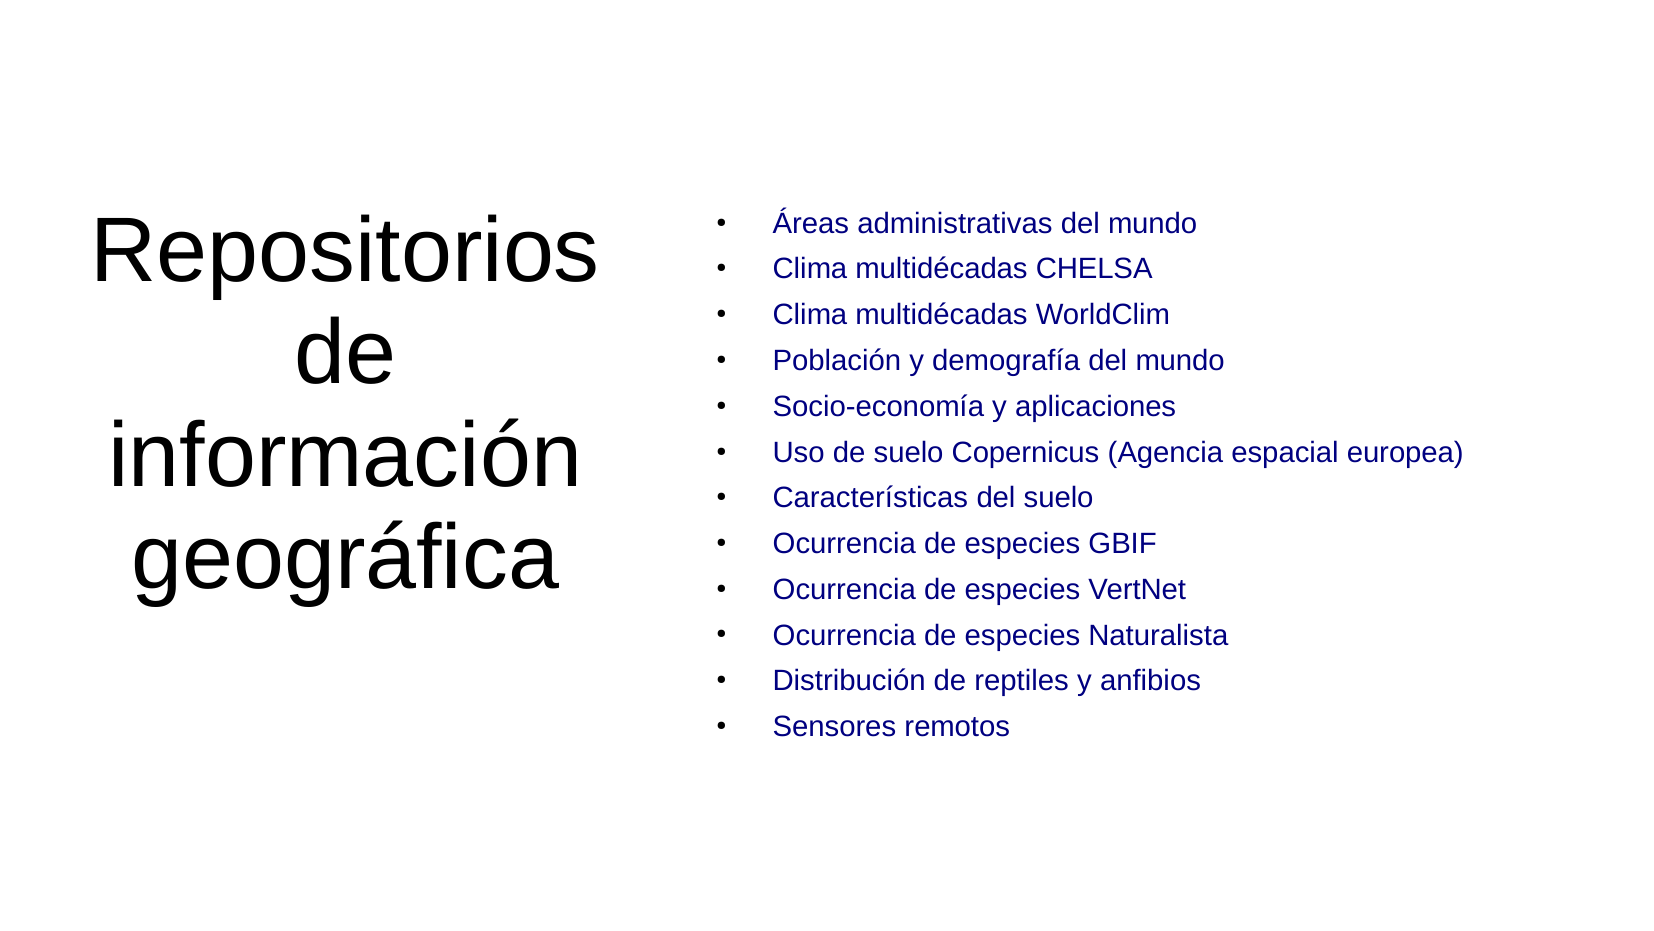

# Repositorios de información geográfica
 Áreas administrativas del mundo
 Clima multidécadas CHELSA
 Clima multidécadas WorldClim
 Población y demografía del mundo
 Socio-economía y aplicaciones
 Uso de suelo Copernicus (Agencia espacial europea)
 Características del suelo
 Ocurrencia de especies GBIF
 Ocurrencia de especies VertNet
 Ocurrencia de especies Naturalista
 Distribución de reptiles y anfibios
 Sensores remotos